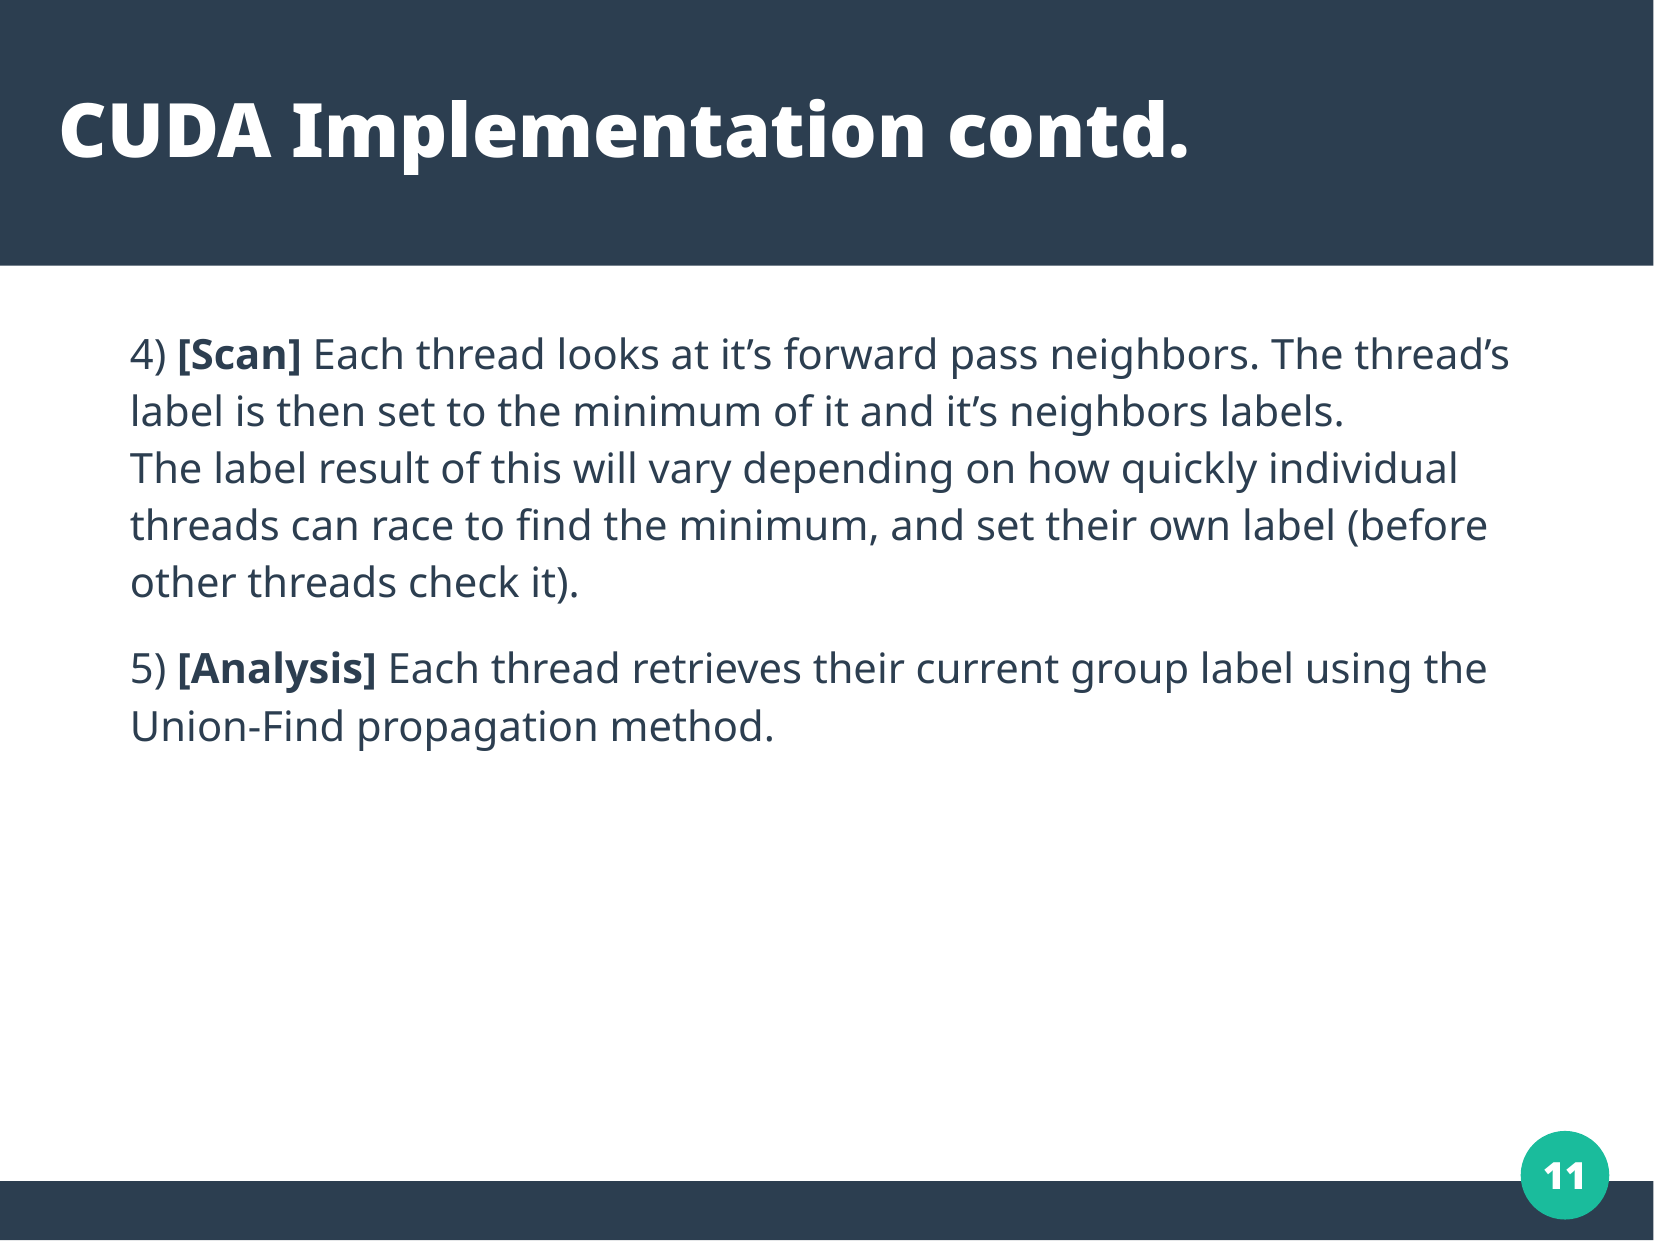

# CUDA Implementation contd.
4) [Scan] Each thread looks at it’s forward pass neighbors. The thread’s label is then set to the minimum of it and it’s neighbors labels.
The label result of this will vary depending on how quickly individual threads can race to find the minimum, and set their own label (before other threads check it).
5) [Analysis] Each thread retrieves their current group label using the Union-Find propagation method.
11